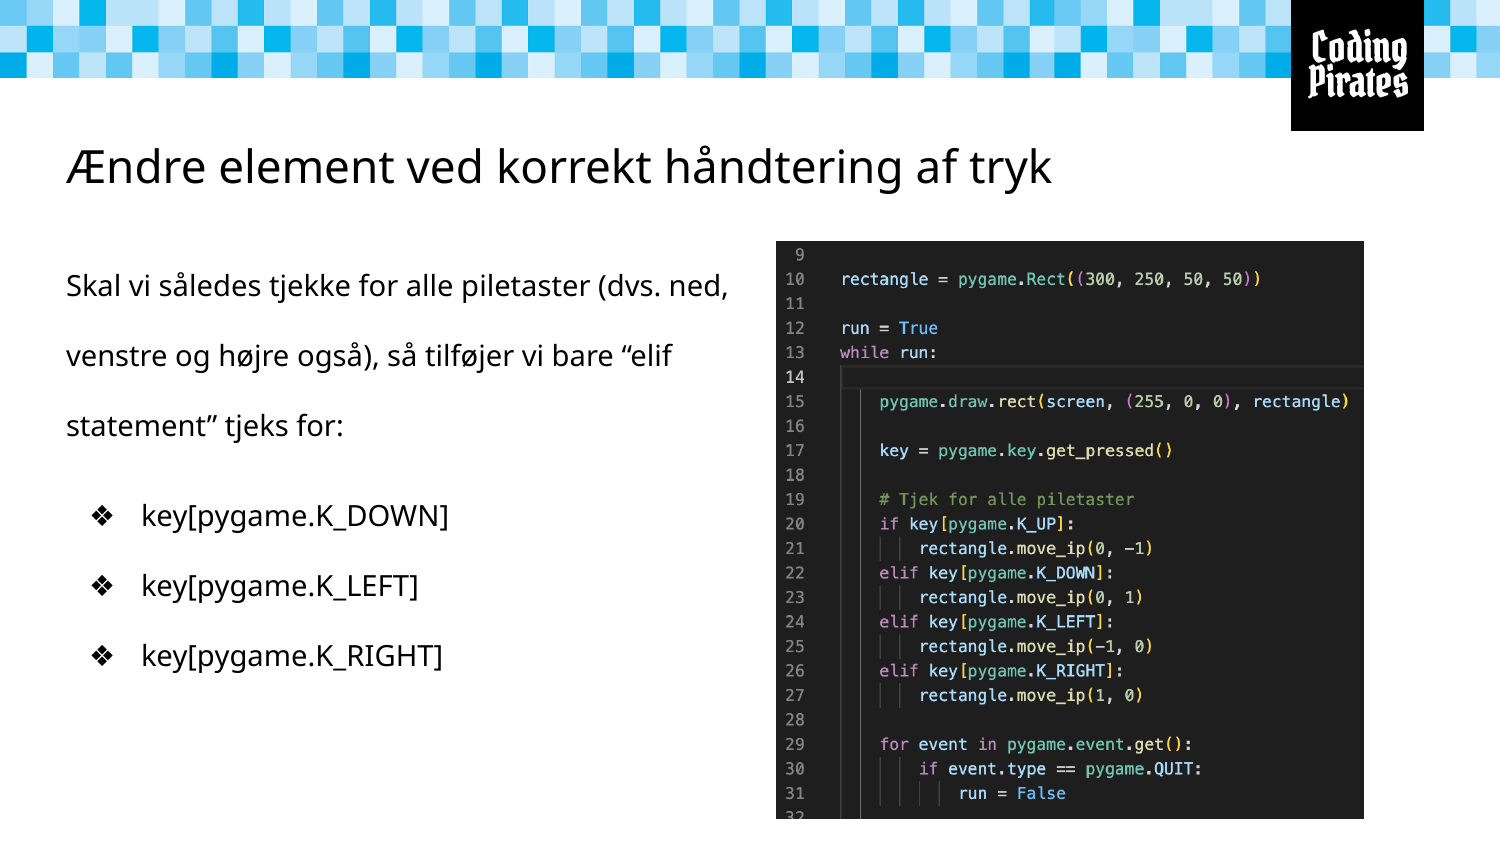

# Ændre element ved korrekt håndtering af tryk
Skal vi således tjekke for alle piletaster (dvs. ned, venstre og højre også), så tilføjer vi bare “elif statement” tjeks for:
key[pygame.K_DOWN]
key[pygame.K_LEFT]
key[pygame.K_RIGHT]